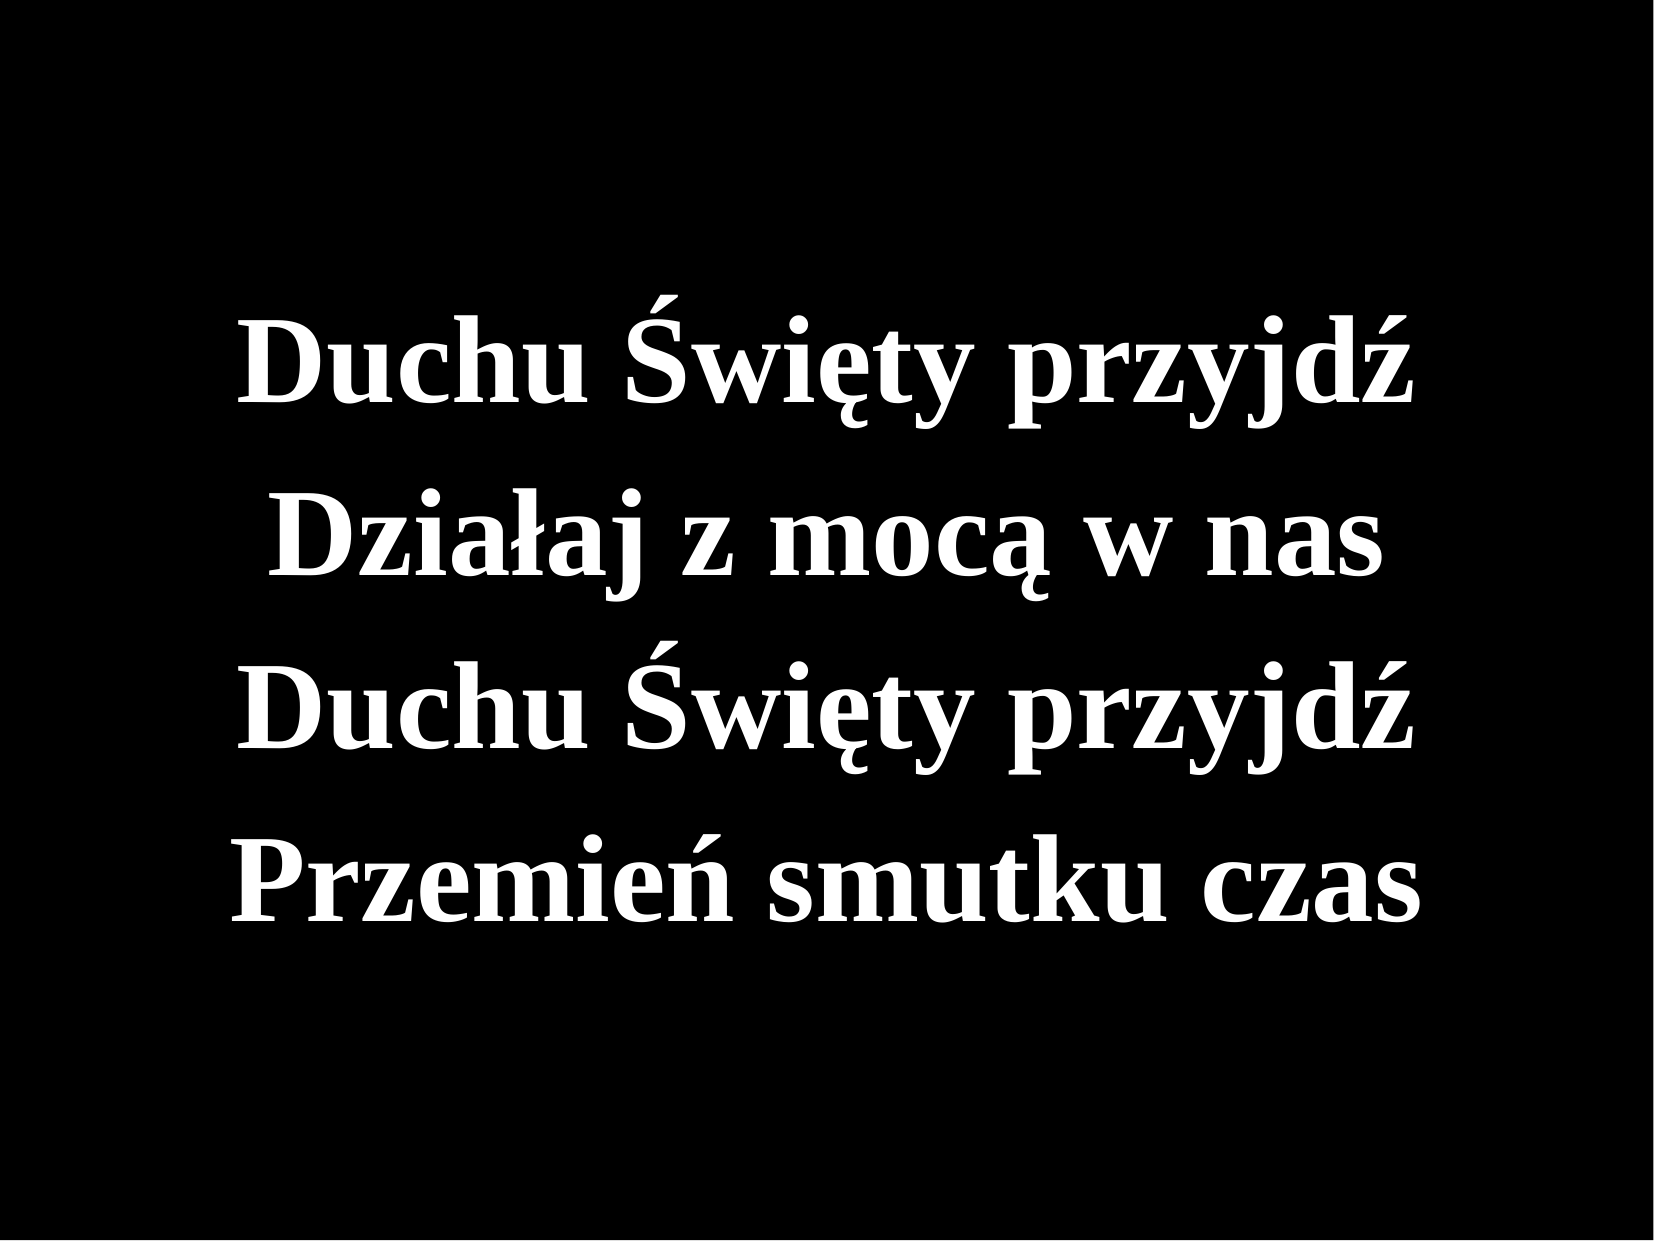

# Duchu Święty przyjdź ppp Działaj z mocą w nas ppp Duchu Święty przyjdź ppp Przemień smutku czas